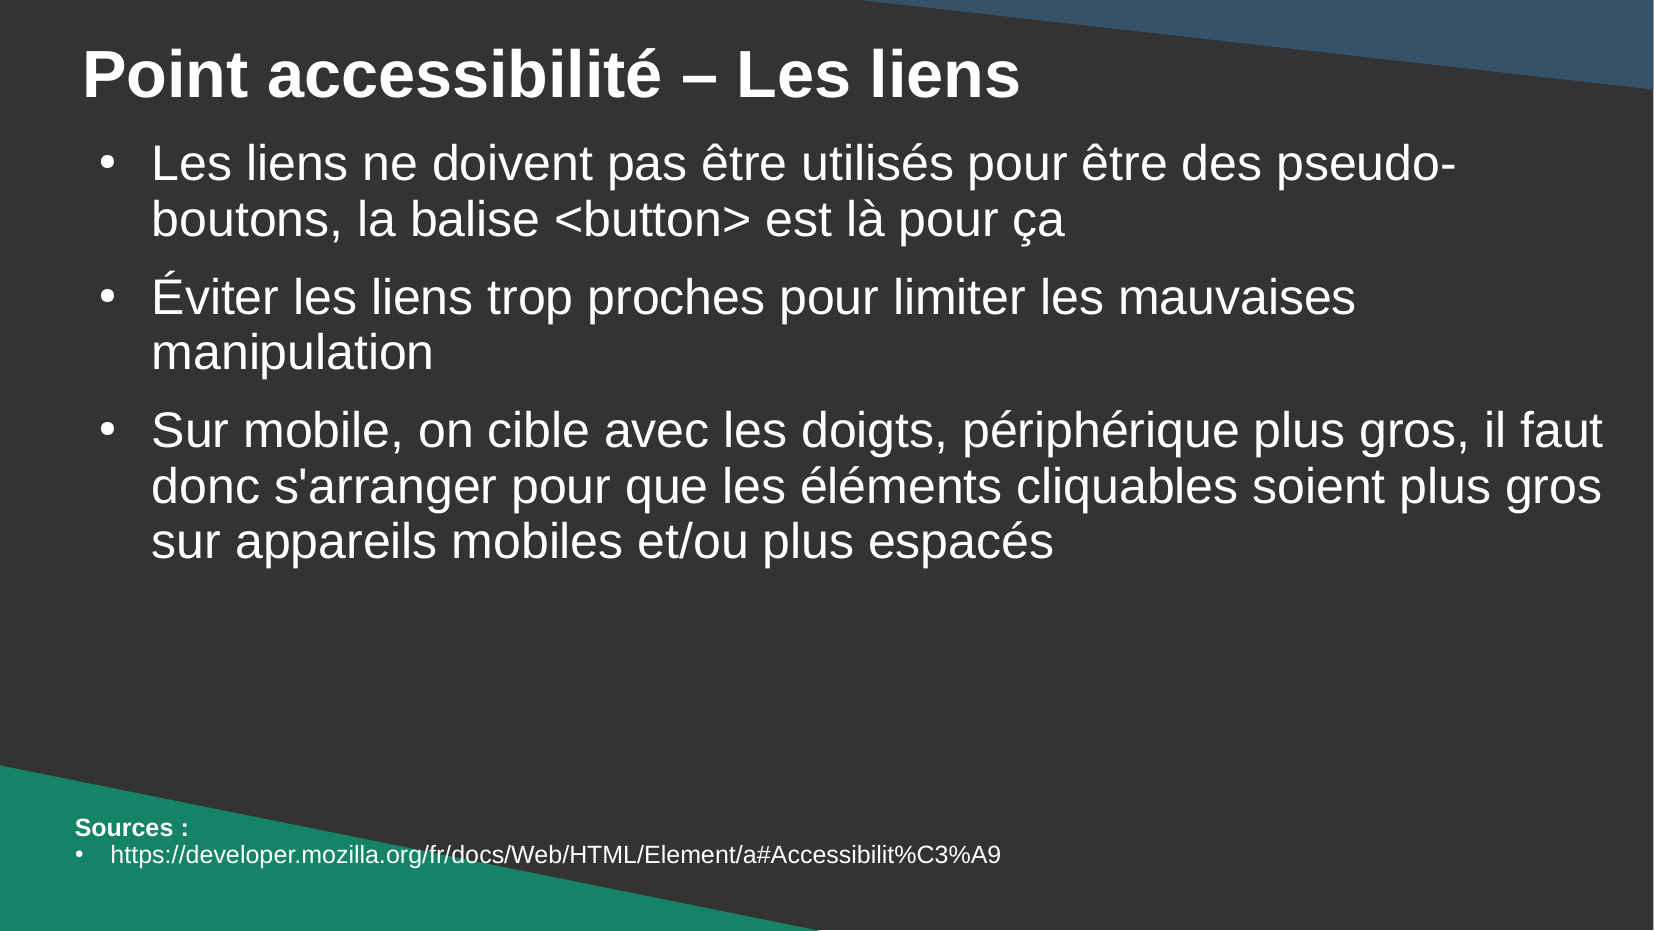

# Point accessibilité – Les liens
Les liens ne doivent pas être utilisés pour être des pseudo-boutons, la balise <button> est là pour ça
Éviter les liens trop proches pour limiter les mauvaises manipulation
Sur mobile, on cible avec les doigts, périphérique plus gros, il faut donc s'arranger pour que les éléments cliquables soient plus gros sur appareils mobiles et/ou plus espacés
Sources :
https://developer.mozilla.org/fr/docs/Web/HTML/Element/a#Accessibilit%C3%A9